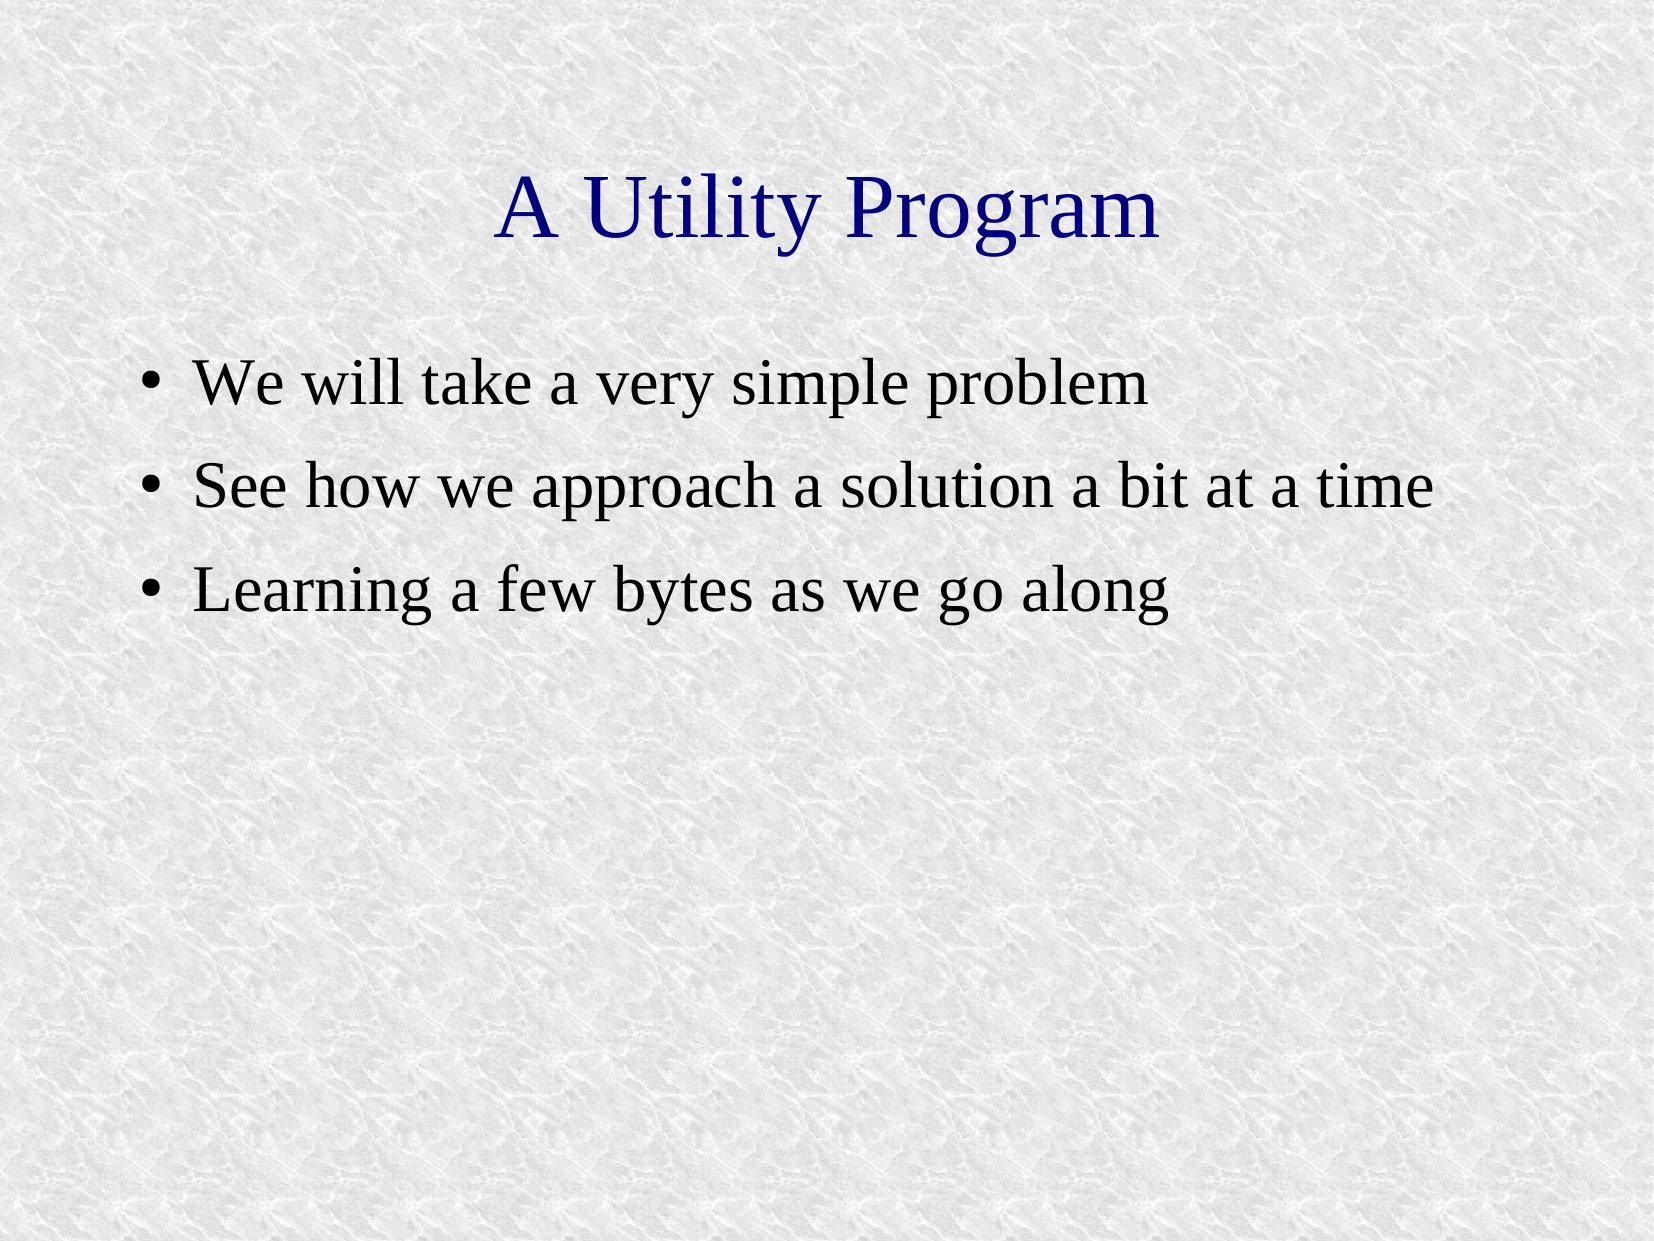

# A Utility Program
We will take a very simple problem
See how we approach a solution a bit at a time
Learning a few bytes as we go along